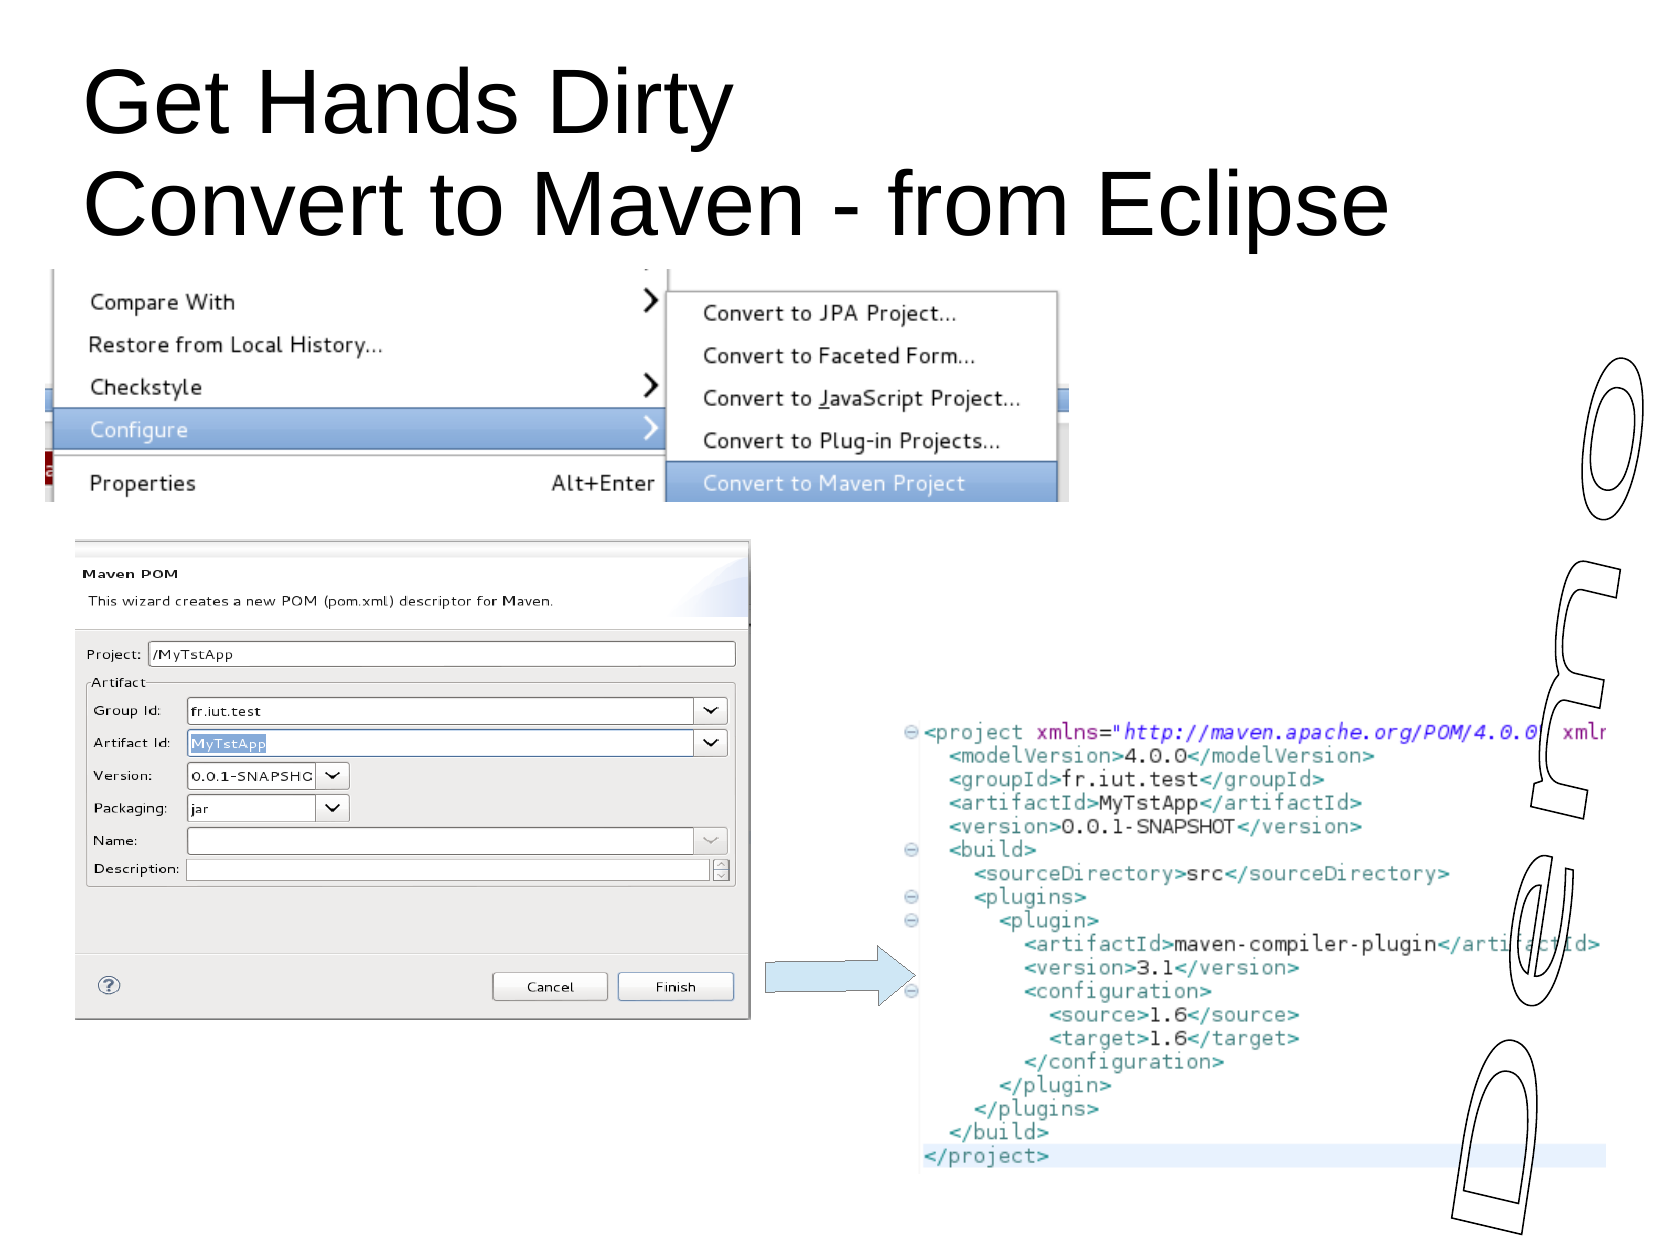

# Get Hands Dirty Convert to Maven - from Eclipse
Demo